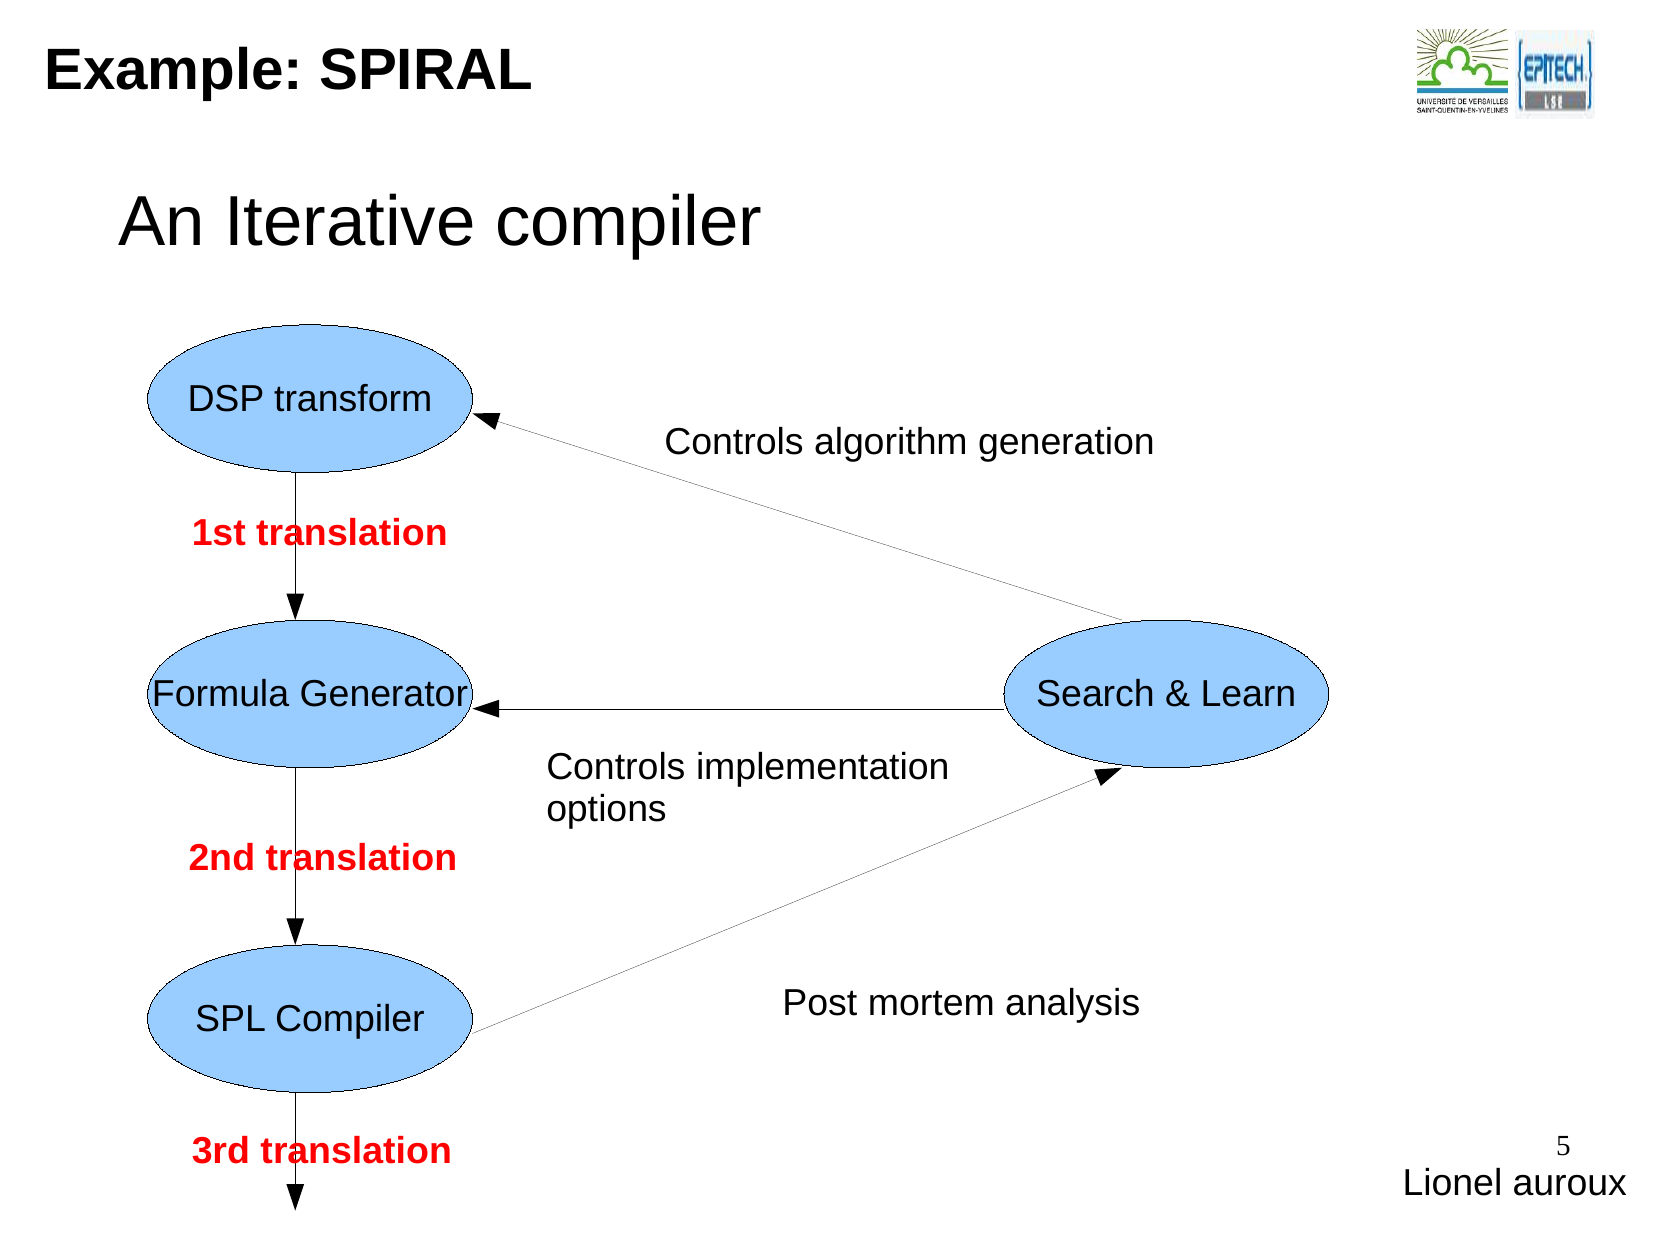

Example: SPIRAL
	An Iterative compiler
DSP transform
Controls algorithm generation
1st translation
Formula Generator
Search & Learn
Controls implementation
options
2nd translation
SPL Compiler
Post mortem analysis
3rd translation
5
Lionel auroux